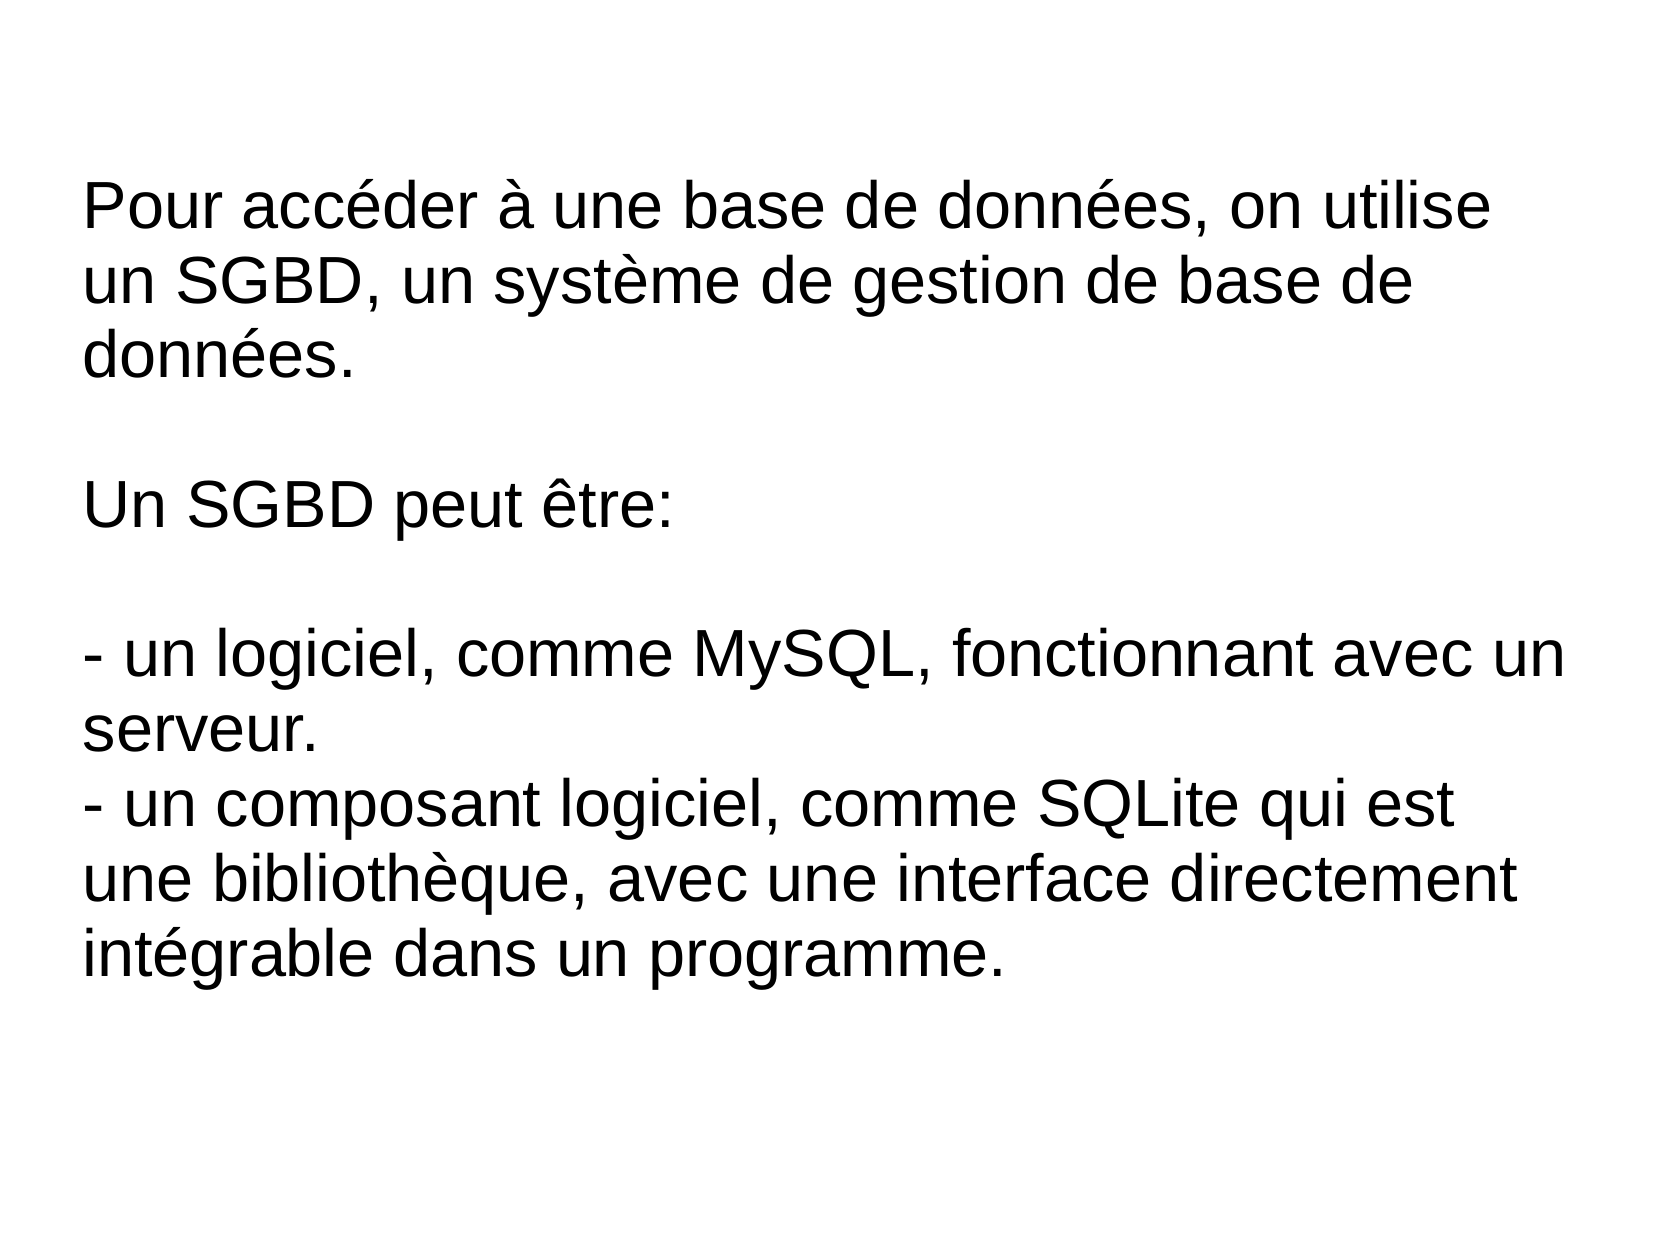

# Pour accéder à une base de données, on utilise un SGBD, un système de gestion de base de données.
Un SGBD peut être:
- un logiciel, comme MySQL, fonctionnant avec un serveur.
- un composant logiciel, comme SQLite qui est une bibliothèque, avec une interface directement intégrable dans un programme.